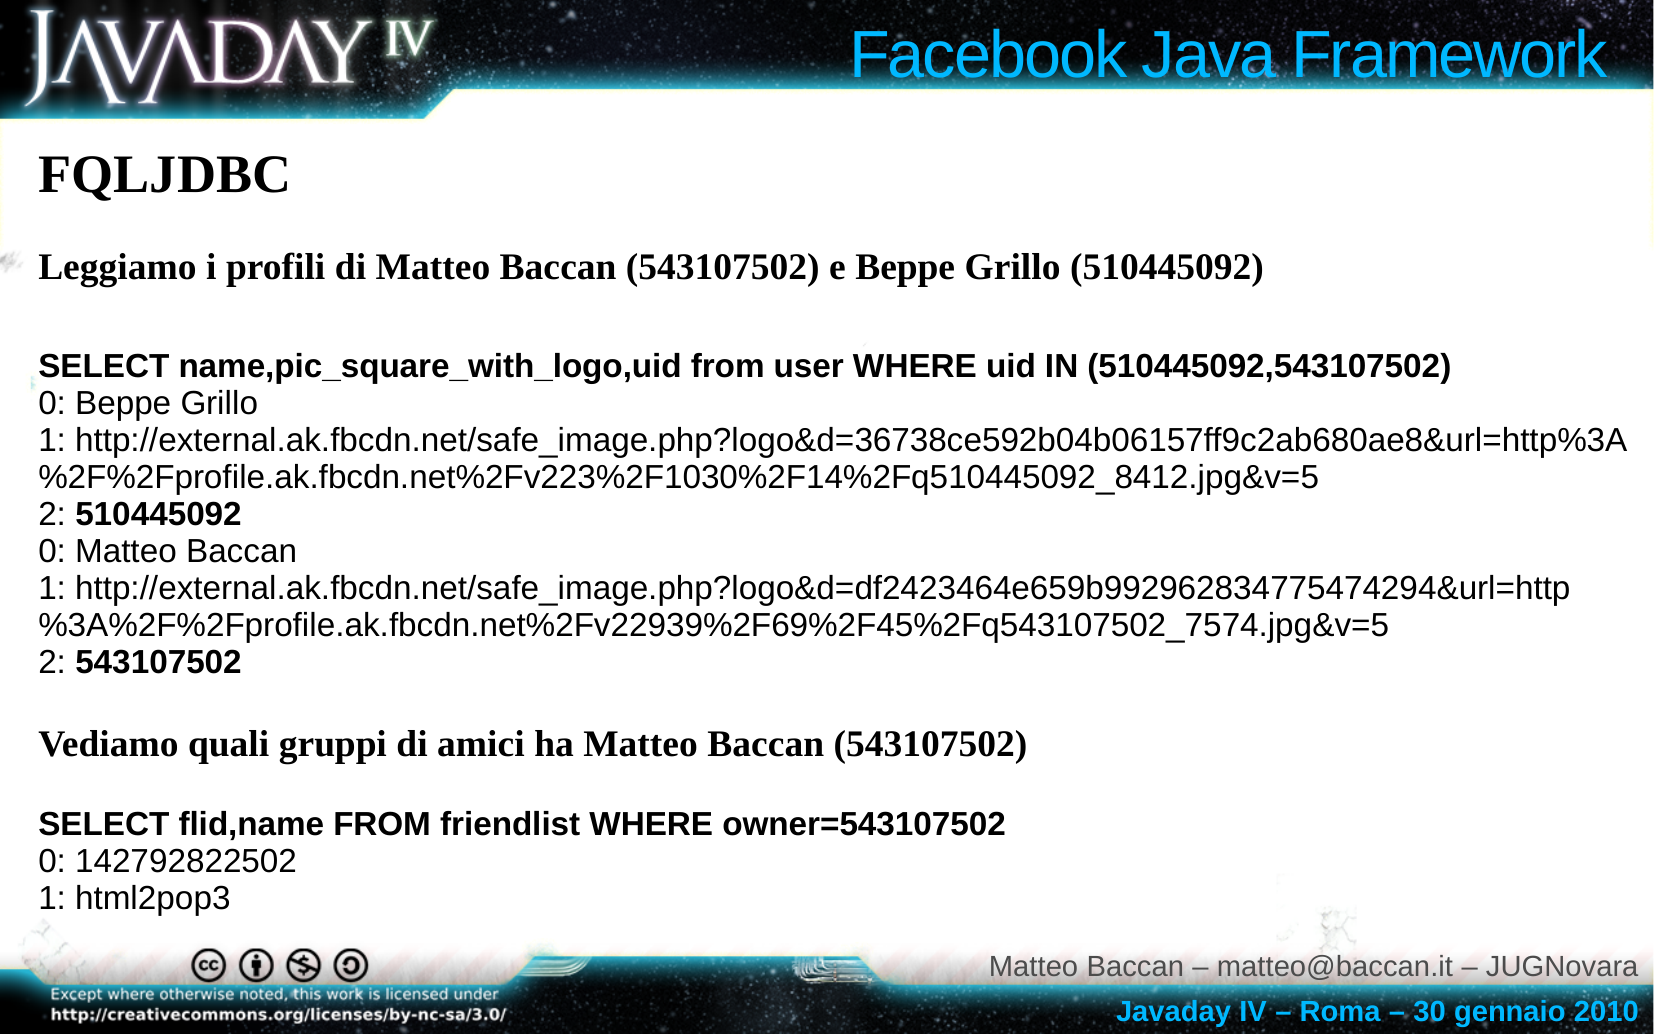

# Facebook Java Framework
FQLJDBC
Leggiamo i profili di Matteo Baccan (543107502) e Beppe Grillo (510445092)
SELECT name,pic_square_with_logo,uid from user WHERE uid IN (510445092,543107502)
0: Beppe Grillo
1: http://external.ak.fbcdn.net/safe_image.php?logo&d=36738ce592b04b06157ff9c2ab680ae8&url=http%3A%2F%2Fprofile.ak.fbcdn.net%2Fv223%2F1030%2F14%2Fq510445092_8412.jpg&v=5
2: 510445092
0: Matteo Baccan
1: http://external.ak.fbcdn.net/safe_image.php?logo&d=df2423464e659b992962834775474294&url=http%3A%2F%2Fprofile.ak.fbcdn.net%2Fv22939%2F69%2F45%2Fq543107502_7574.jpg&v=5
2: 543107502
Vediamo quali gruppi di amici ha Matteo Baccan (543107502)
SELECT flid,name FROM friendlist WHERE owner=543107502
0: 142792822502
1: html2pop3